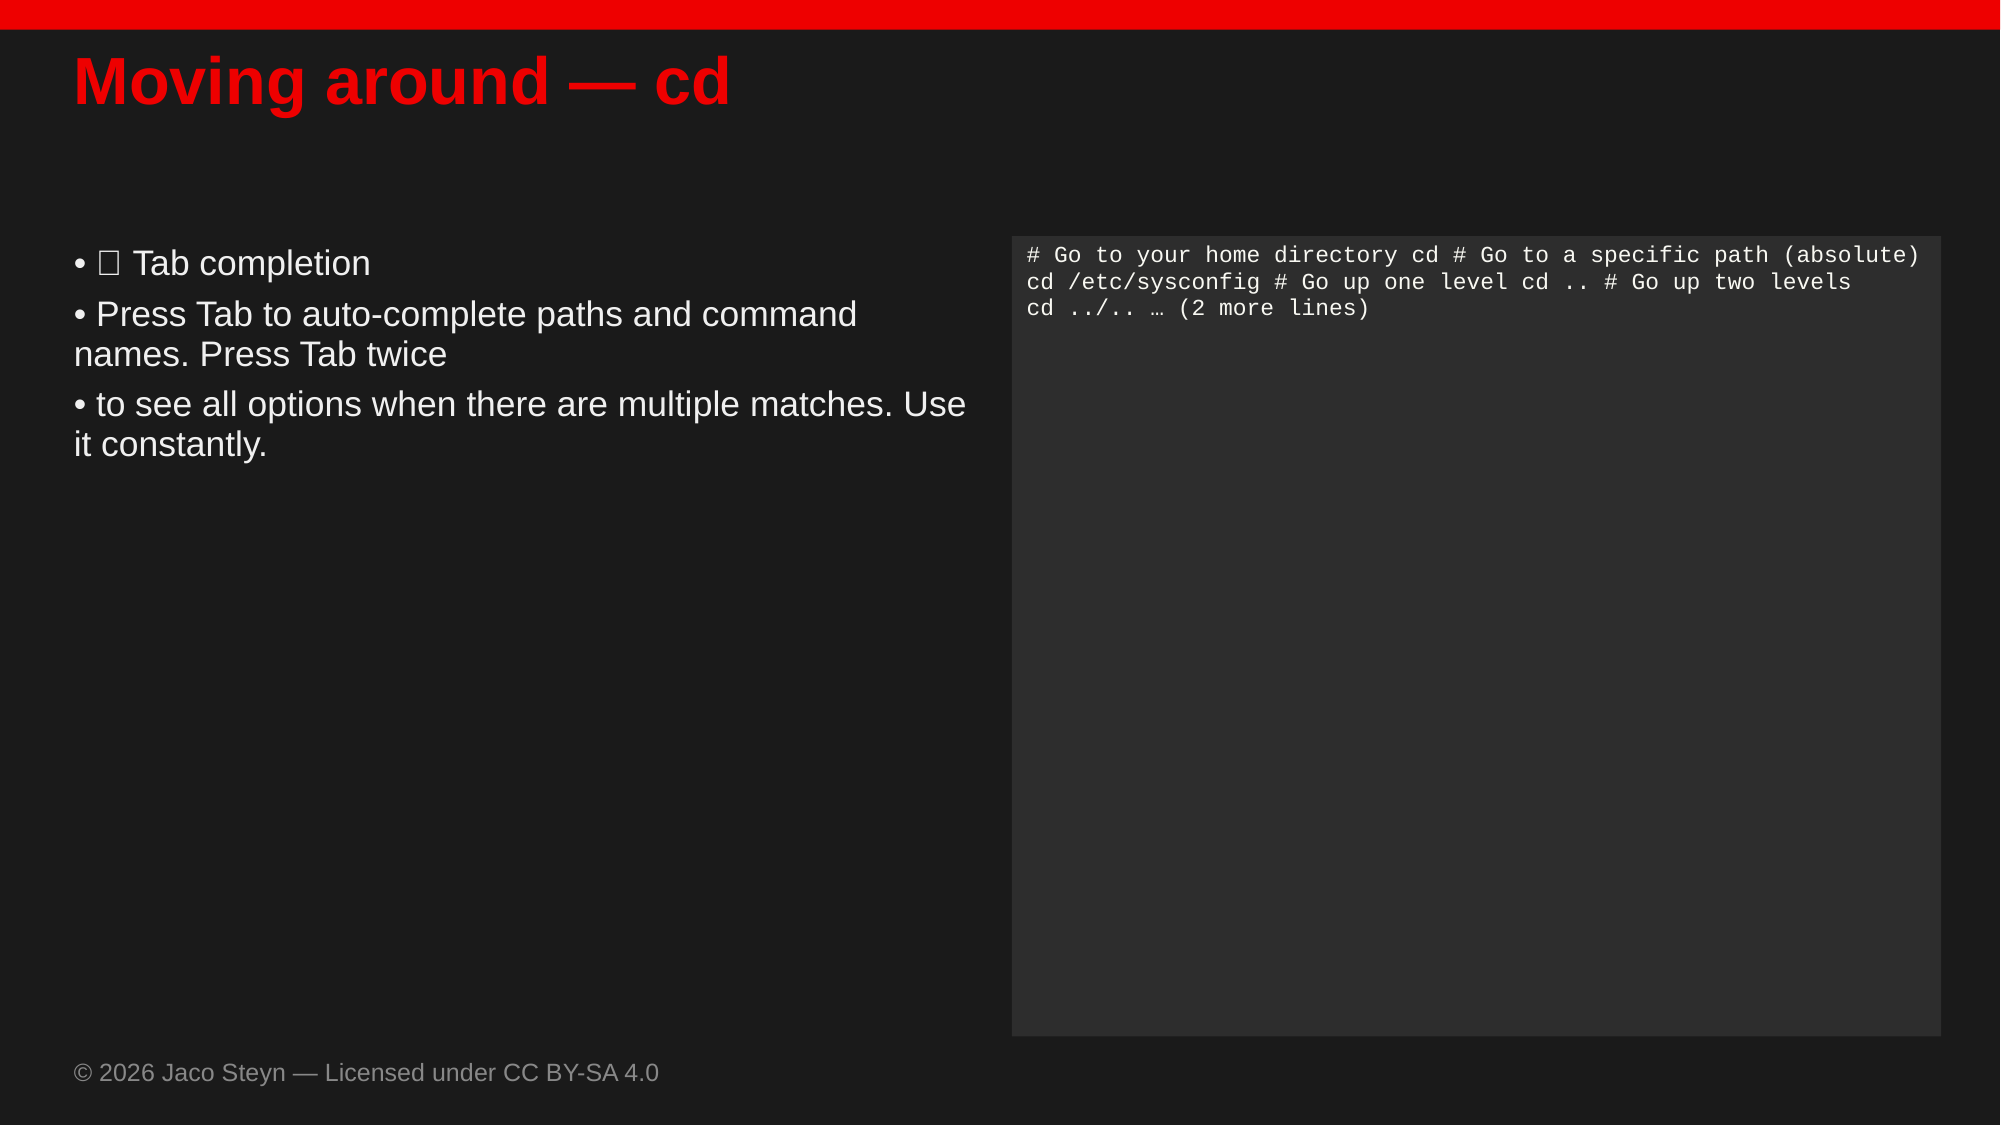

Moving around — cd
• 💡 Tab completion
• Press Tab to auto-complete paths and command names. Press Tab twice
• to see all options when there are multiple matches. Use it constantly.
# Go to your home directory cd # Go to a specific path (absolute) cd /etc/sysconfig # Go up one level cd .. # Go up two levels cd ../.. … (2 more lines)
© 2026 Jaco Steyn — Licensed under CC BY-SA 4.0